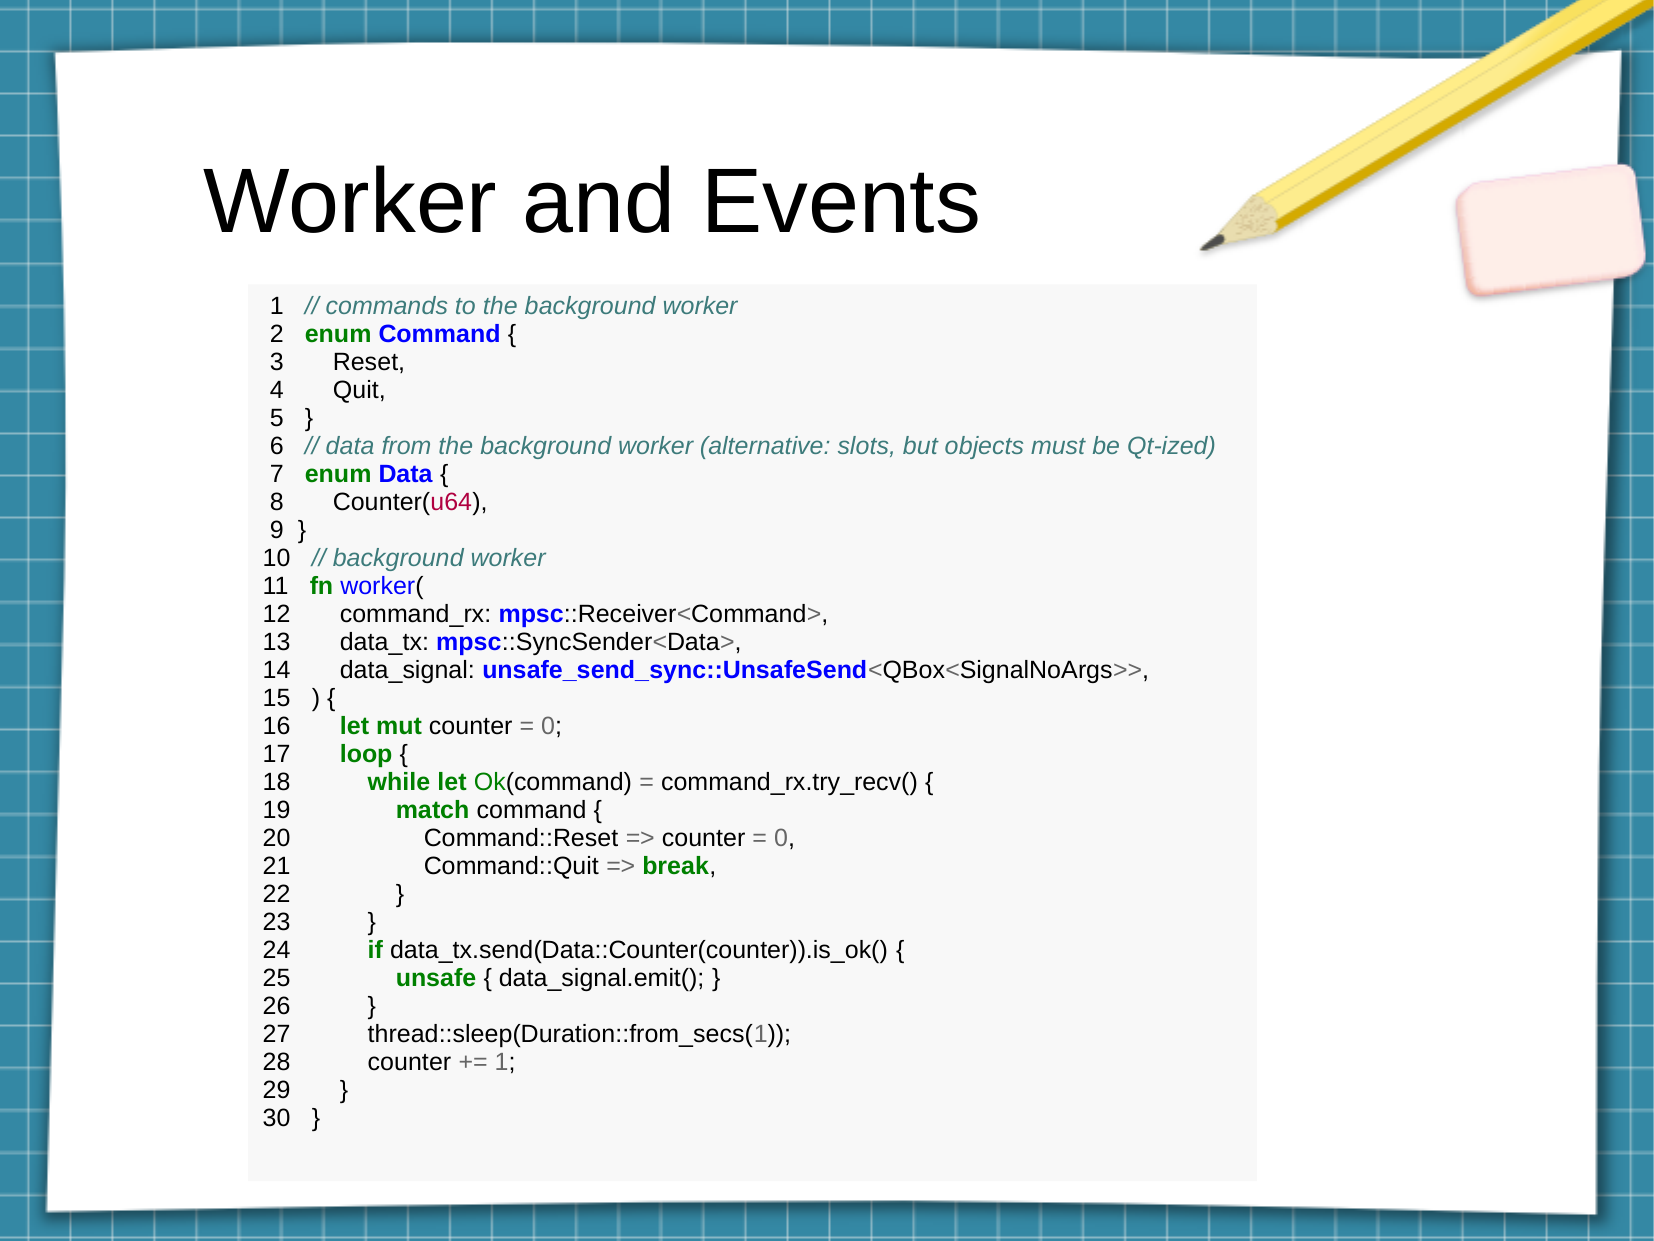

Worker and Events
 1 // commands to the background worker
 2 enum Command {
 3 Reset,
 4 Quit,
 5 }
 6 // data from the background worker (alternative: slots, but objects must be Qt-ized)
 7 enum Data {
 8 Counter(u64),
 9 }
10 // background worker
11 fn worker(
12 command_rx: mpsc::Receiver<Command>,
13 data_tx: mpsc::SyncSender<Data>,
14 data_signal: unsafe_send_sync::UnsafeSend<QBox<SignalNoArgs>>,
15 ) {
16 let mut counter = 0;
17 loop {
18 while let Ok(command) = command_rx.try_recv() {
19 match command {
20 Command::Reset => counter = 0,
21 Command::Quit => break,
22 }
23 }
24 if data_tx.send(Data::Counter(counter)).is_ok() {
25 unsafe { data_signal.emit(); }
26 }
27 thread::sleep(Duration::from_secs(1));
28 counter += 1;
29 }
30 }